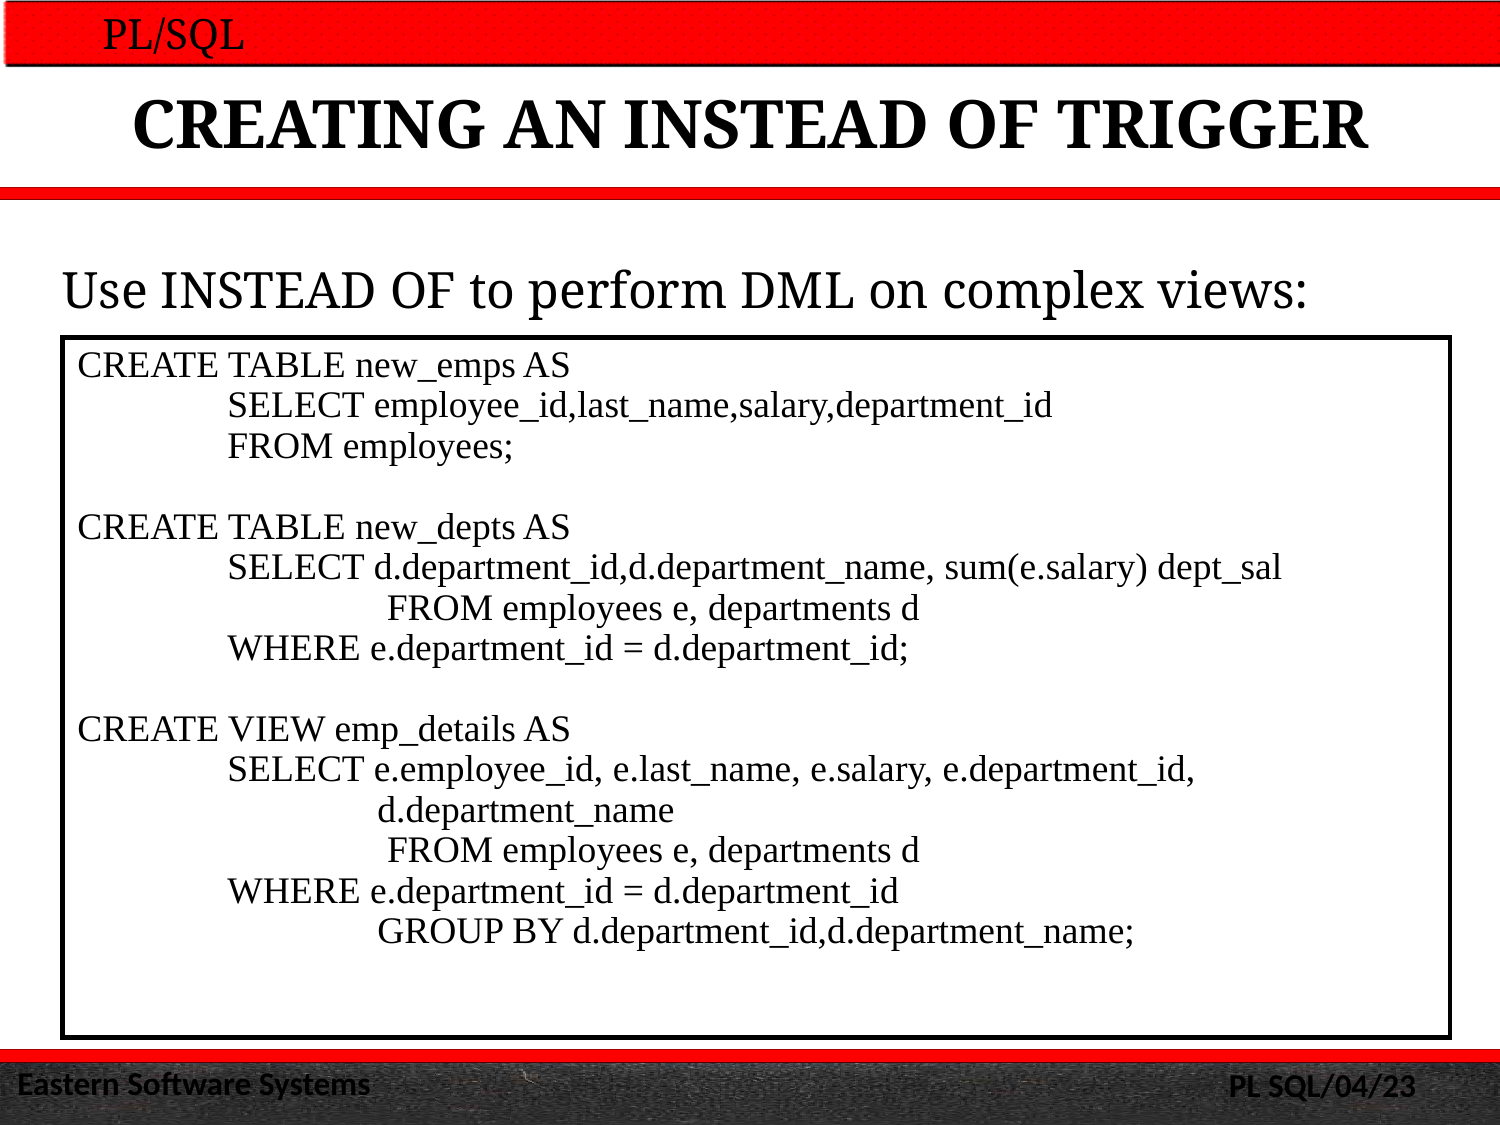

PL/SQL
CREATING AN INSTEAD OF TRIGGER
Use INSTEAD OF to perform DML on complex views:
CREATE TABLE new_emps AS
 	SELECT employee_id,last_name,salary,department_id
 	FROM employees;
CREATE TABLE new_depts AS
 	SELECT d.department_id,d.department_name, sum(e.salary) dept_sal
		 FROM employees e, departments d
 	WHERE e.department_id = d.department_id;
CREATE VIEW emp_details AS
 	SELECT e.employee_id, e.last_name, e.salary, e.department_id,
		d.department_name
		 FROM employees e, departments d
 	WHERE e.department_id = d.department_id
		GROUP BY d.department_id,d.department_name;
Eastern Software Systems
				 PL SQL/04/23